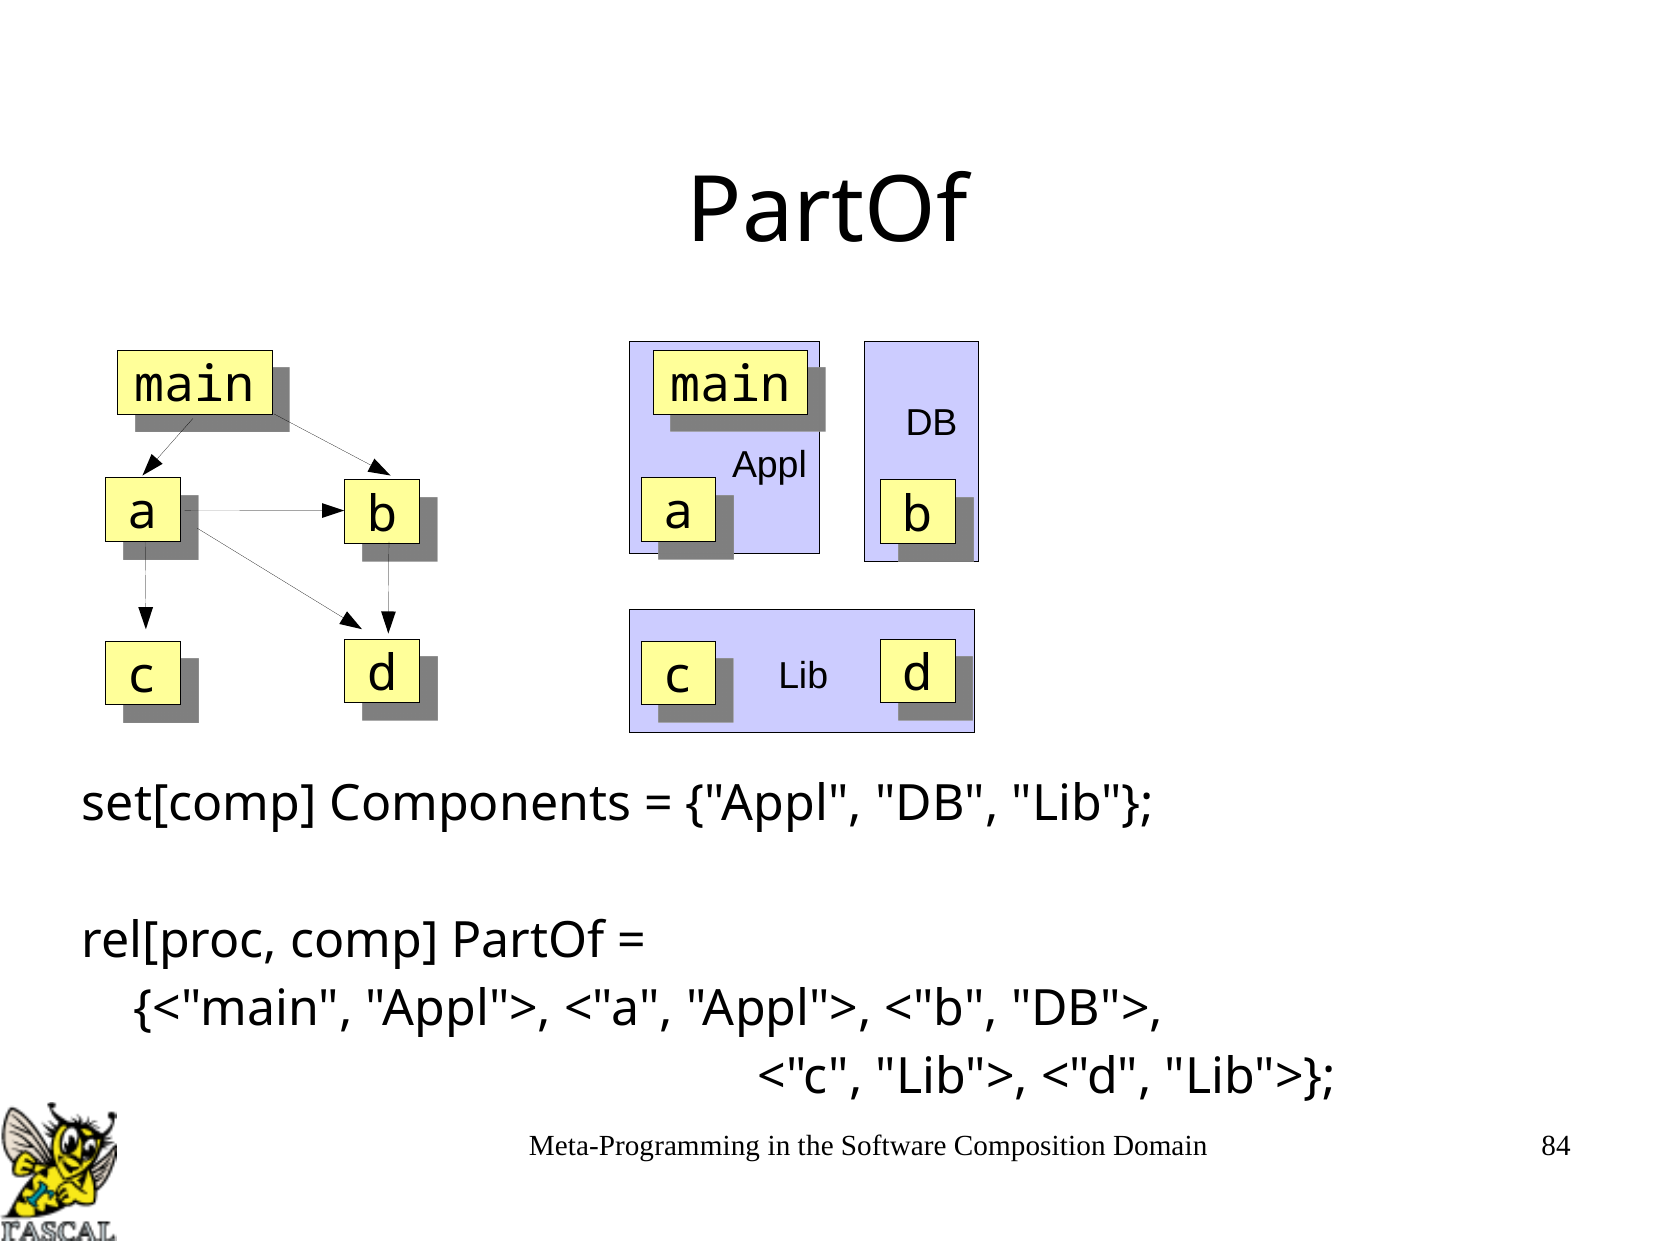

# PartOf
main
DB
Appl
a
b
d
c
Lib
main
a
b
d
c
set[comp] Components = {"Appl", "DB", "Lib"};
rel[proc, comp] PartOf =
 {<"main", "Appl">, <"a", "Appl">, <"b", "DB">,
 <"c", "Lib">, <"d", "Lib">};
84